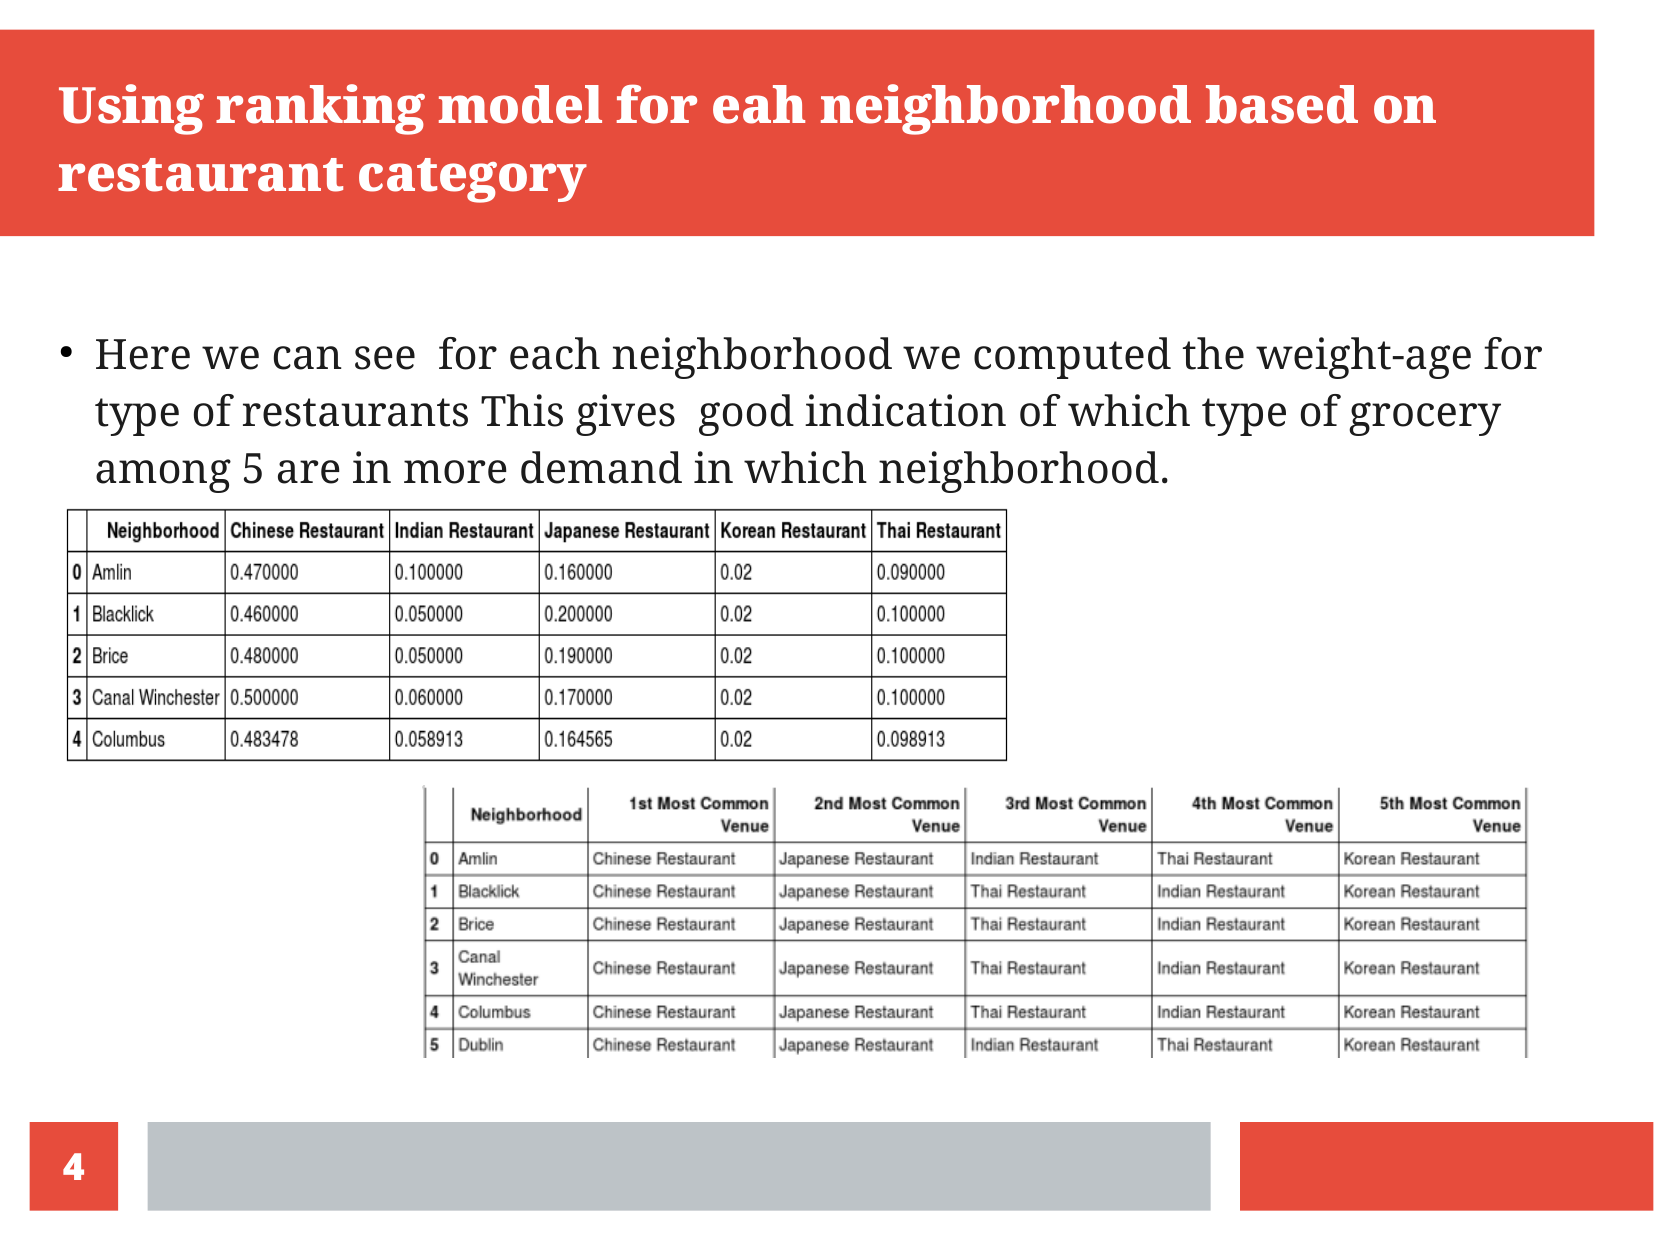

# Using ranking model for eah neighborhood based on restaurant category
Here we can see for each neighborhood we computed the weight-age for type of restaurants This gives good indication of which type of grocery among 5 are in more demand in which neighborhood.
4